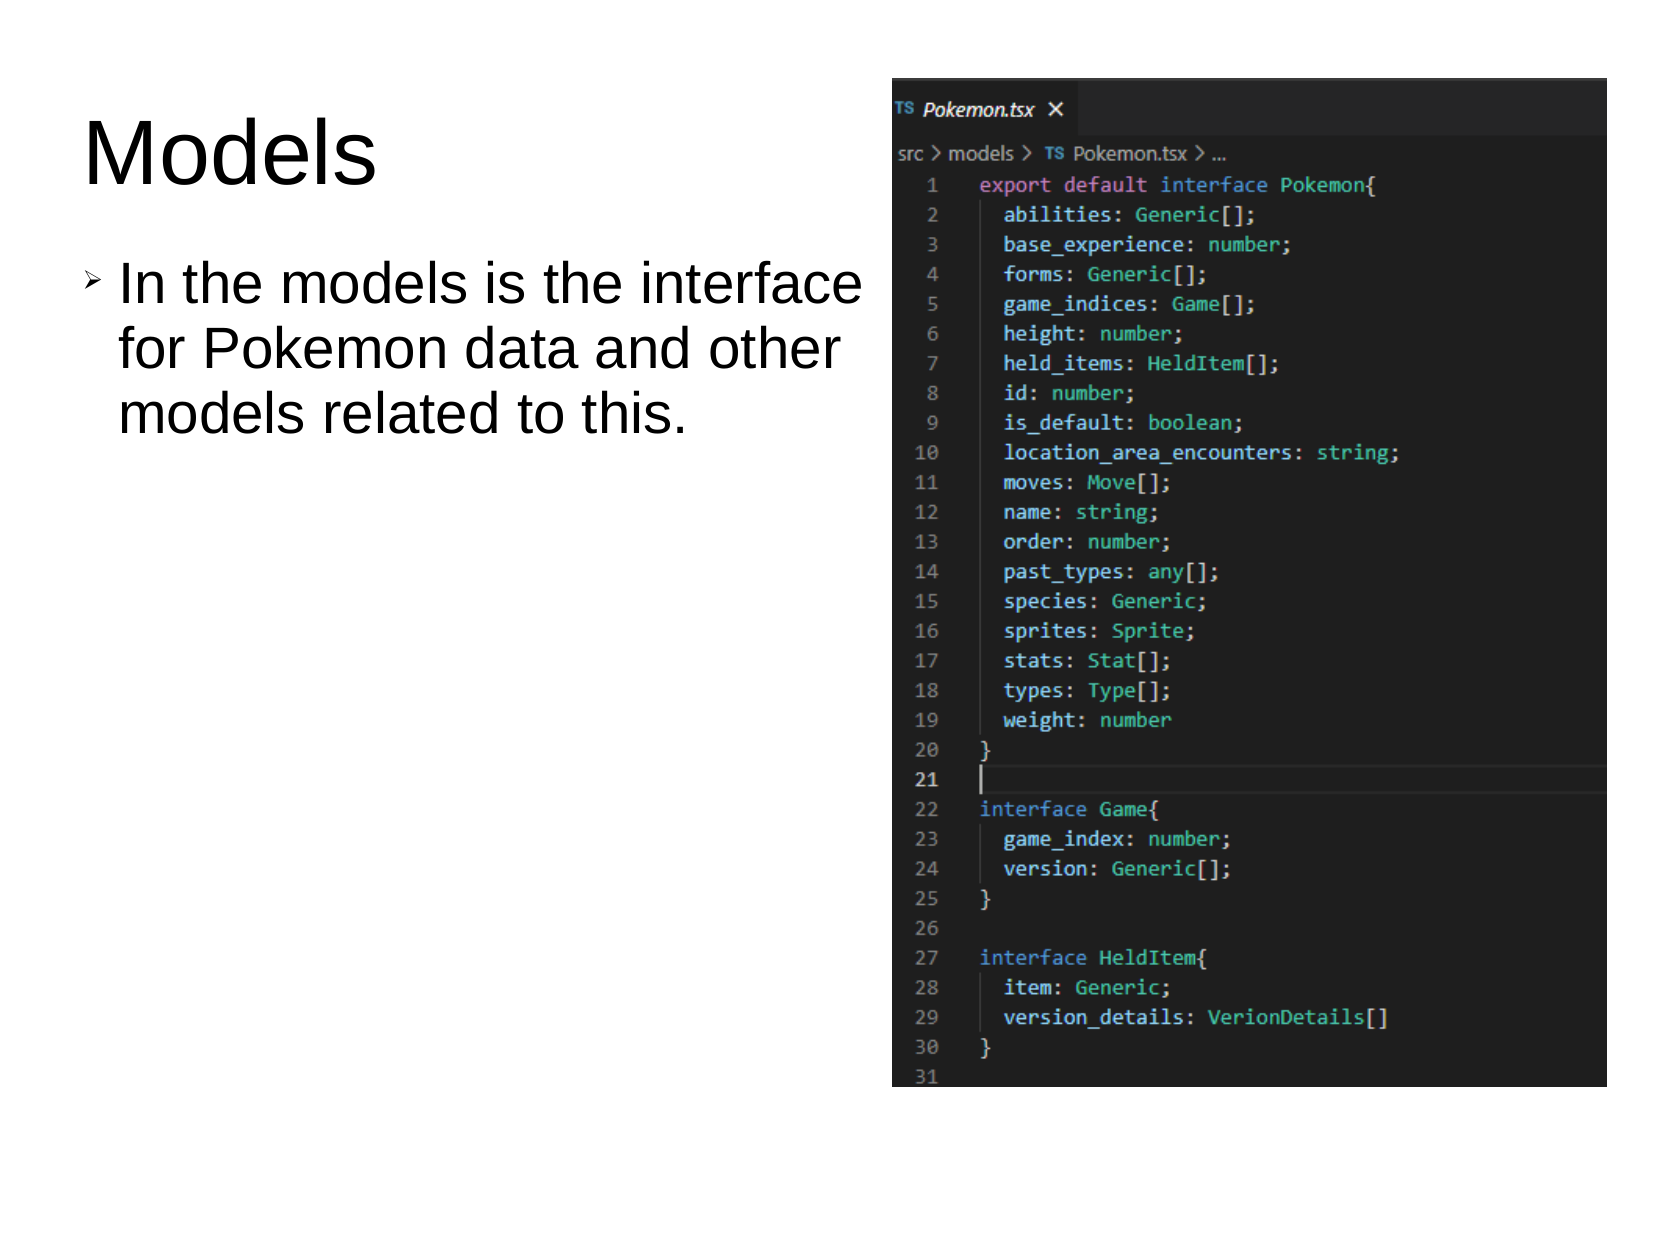

# Models
In the models is the interface for Pokemon data and other models related to this.